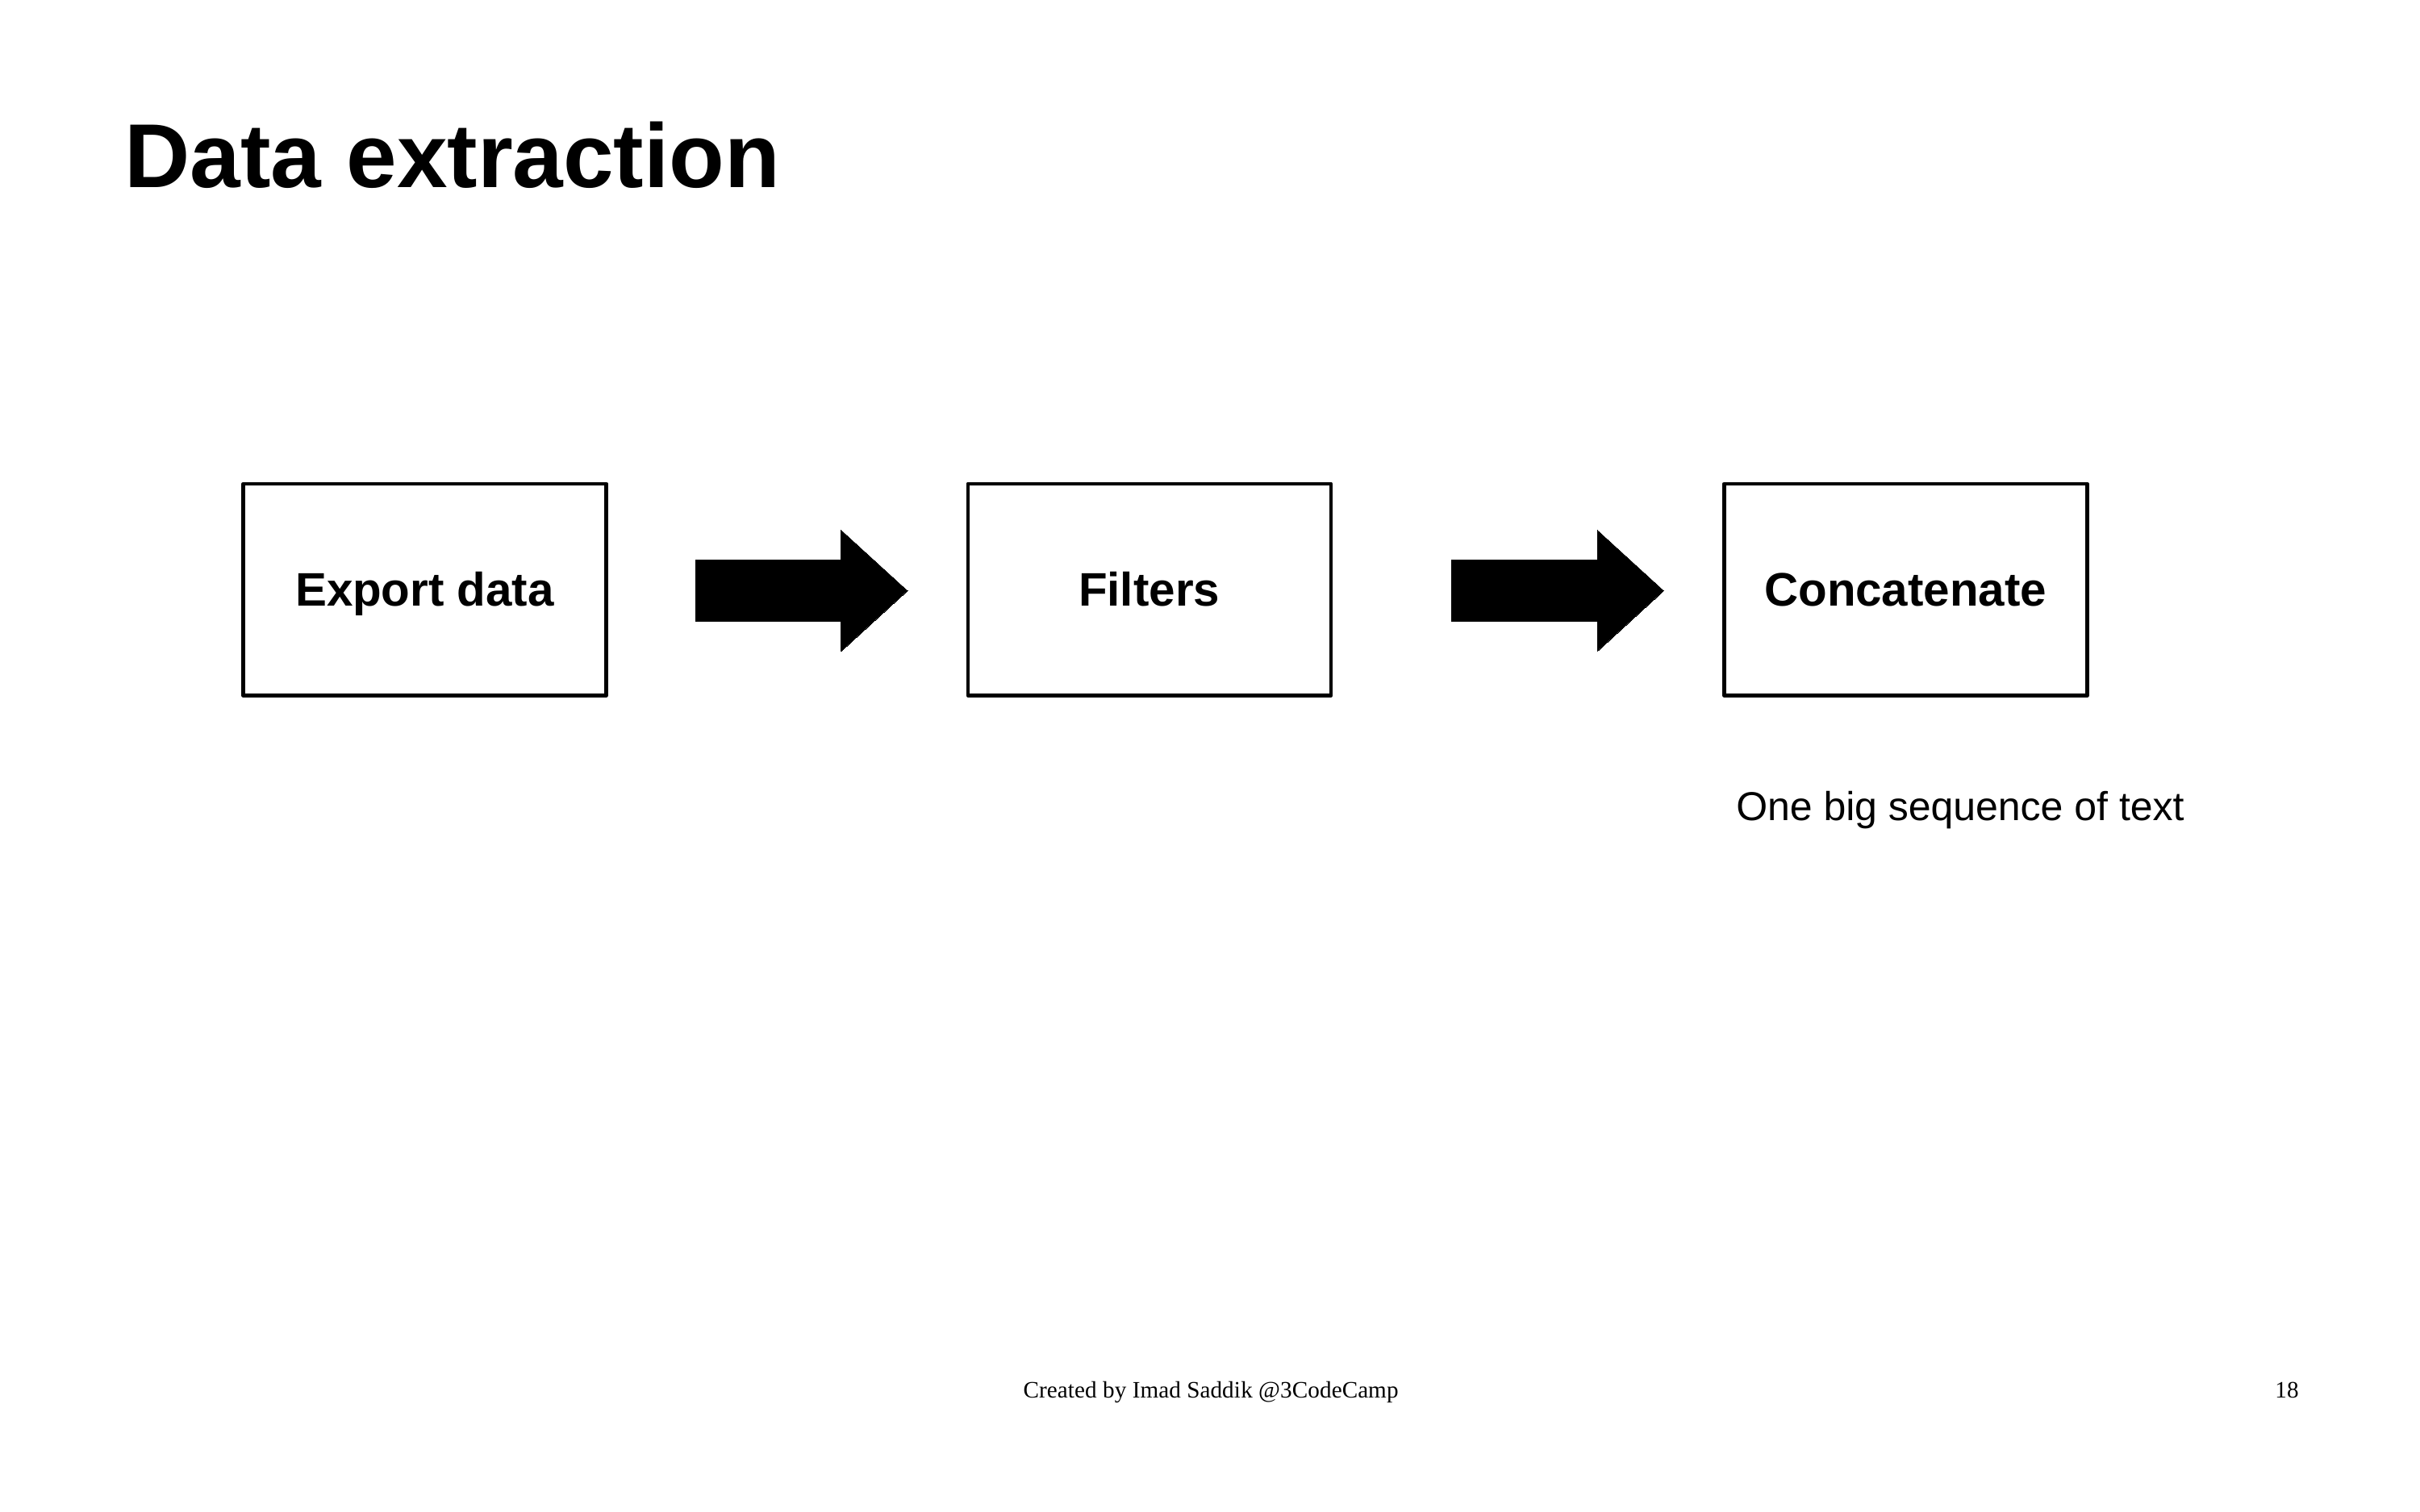

Data extraction
Concatenate
Export data
Filters
One big sequence of text
Created by Imad Saddik @3CodeCamp
18